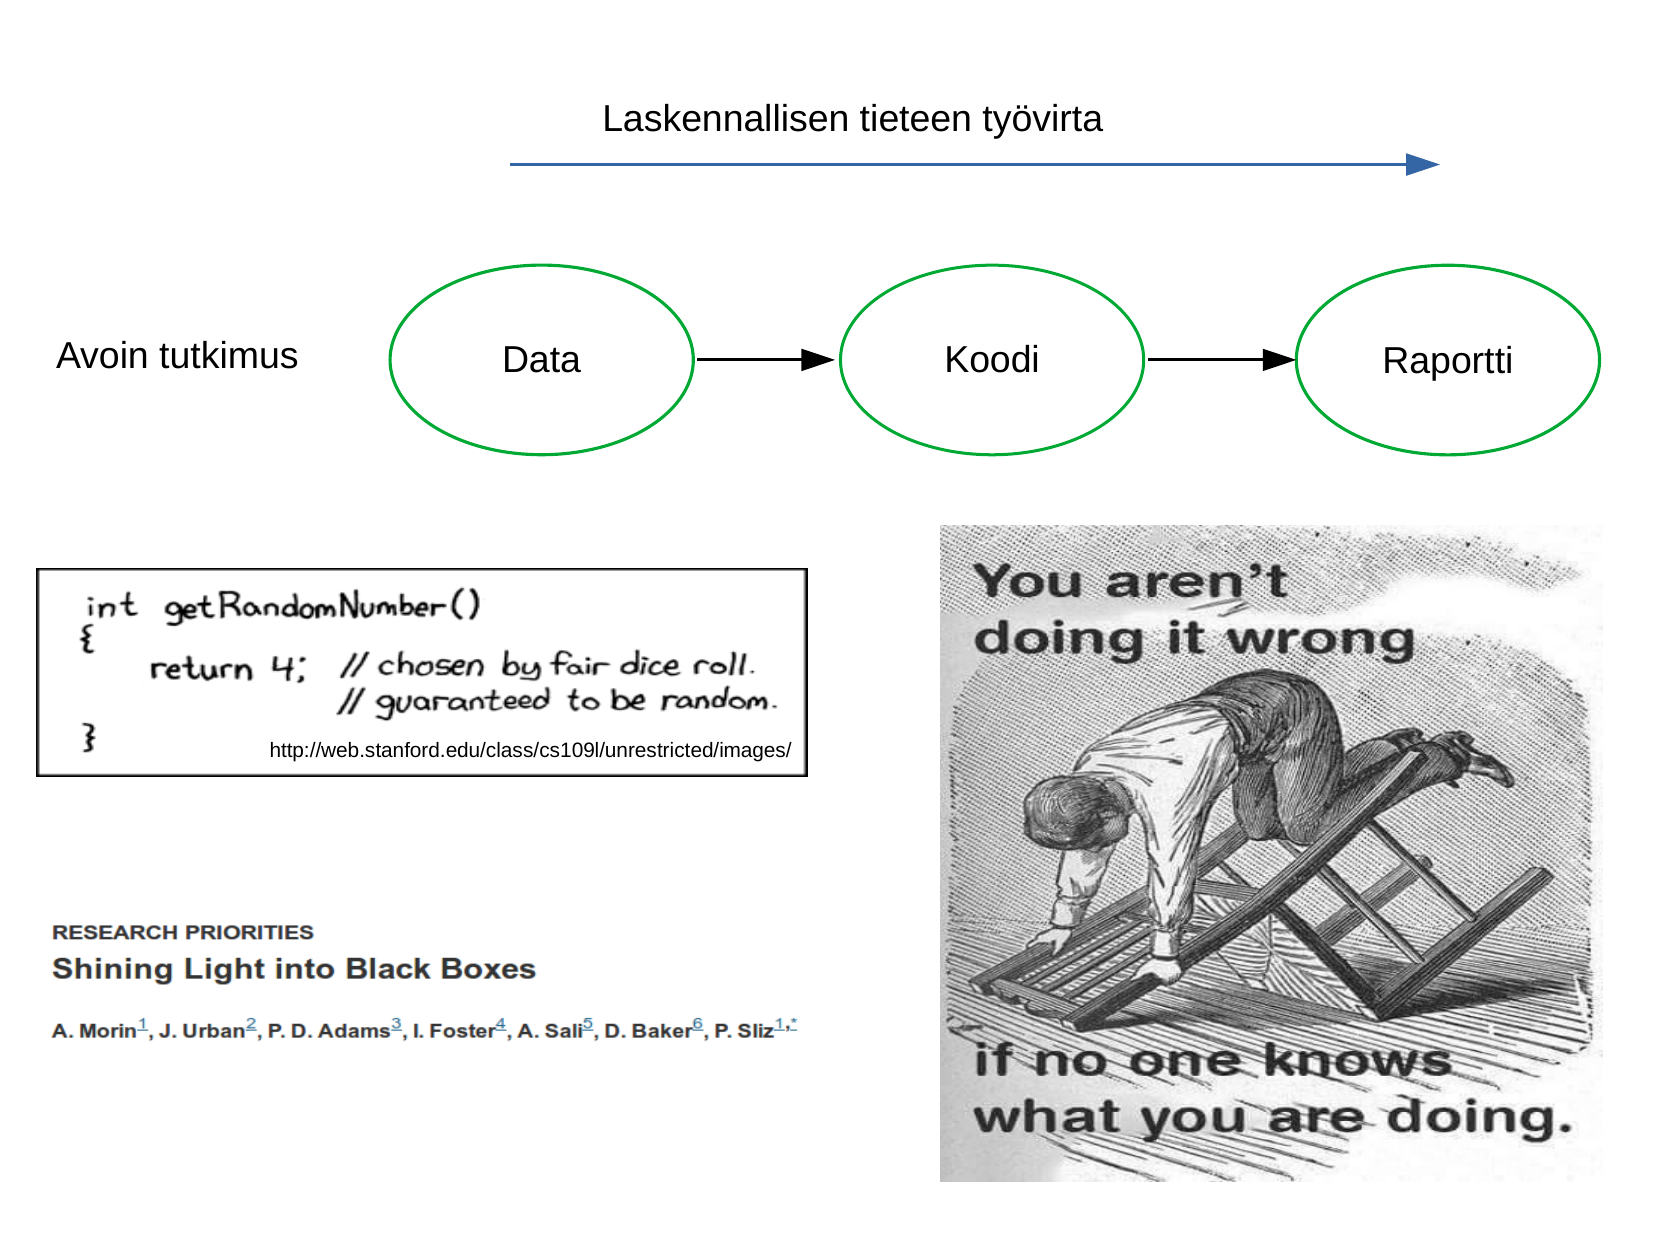

Laskennallisen tieteen työvirta
Data
Koodi
Raportti
Avoin tutkimus
http://web.stanford.edu/class/cs109l/unrestricted/images/
10